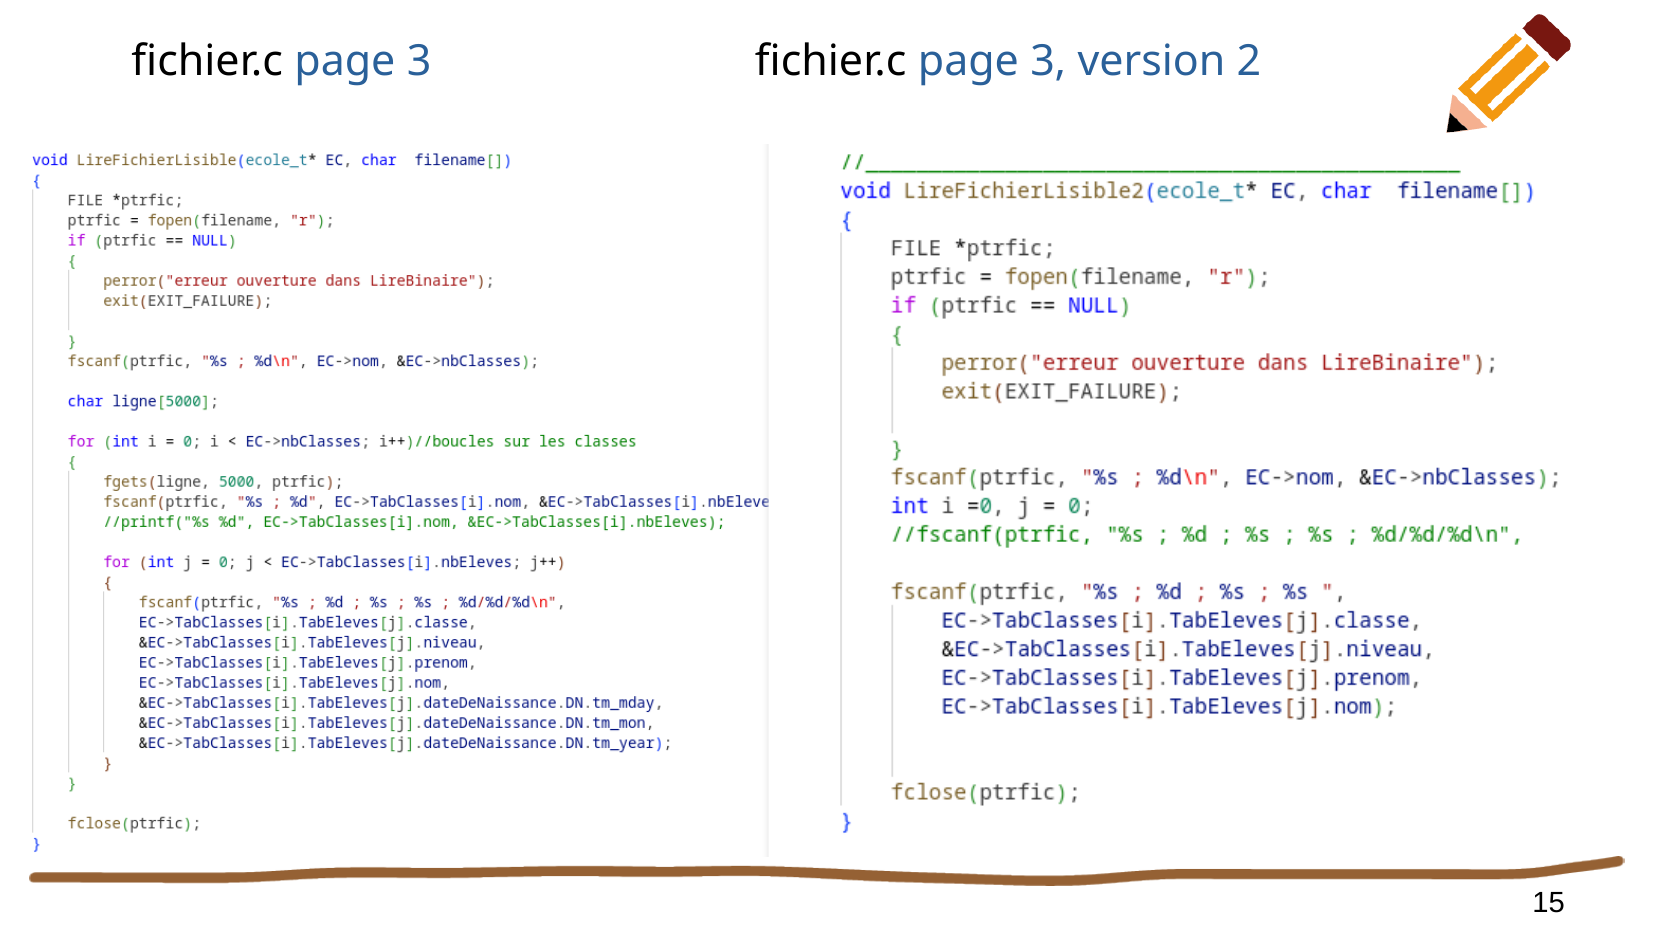

# fichier.c page 3						fichier.c page 3, version 2
15